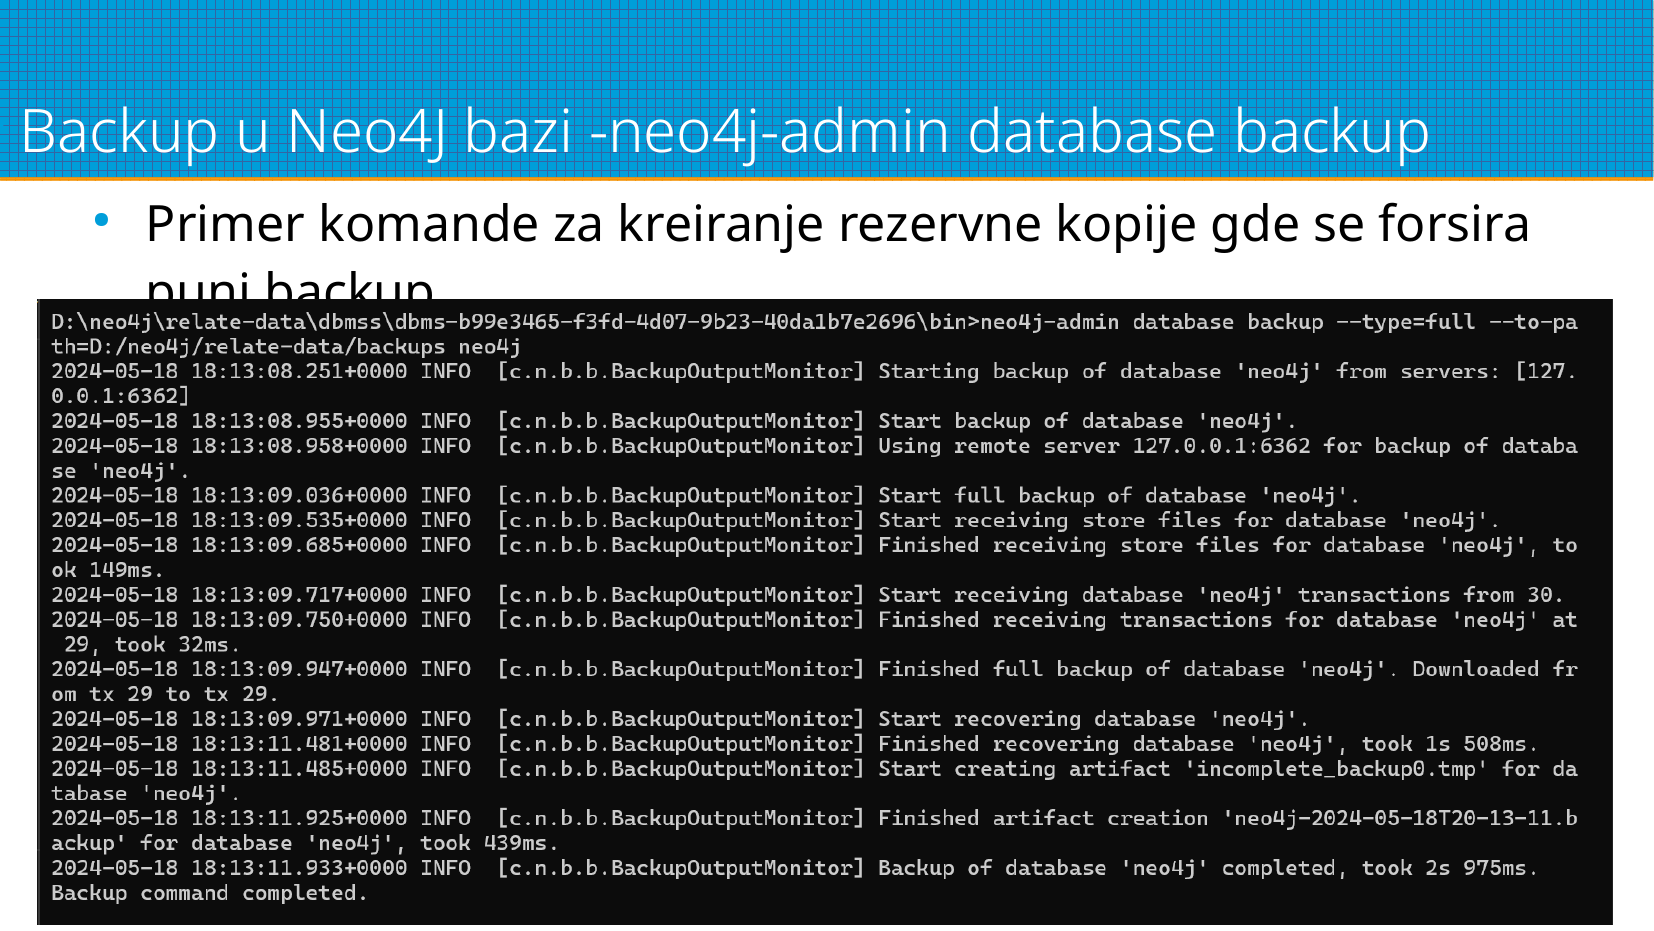

# Backup u Neo4J bazi -neo4j-admin database backup
Primer komande za kreiranje rezervne kopije gde se forsira puni backup